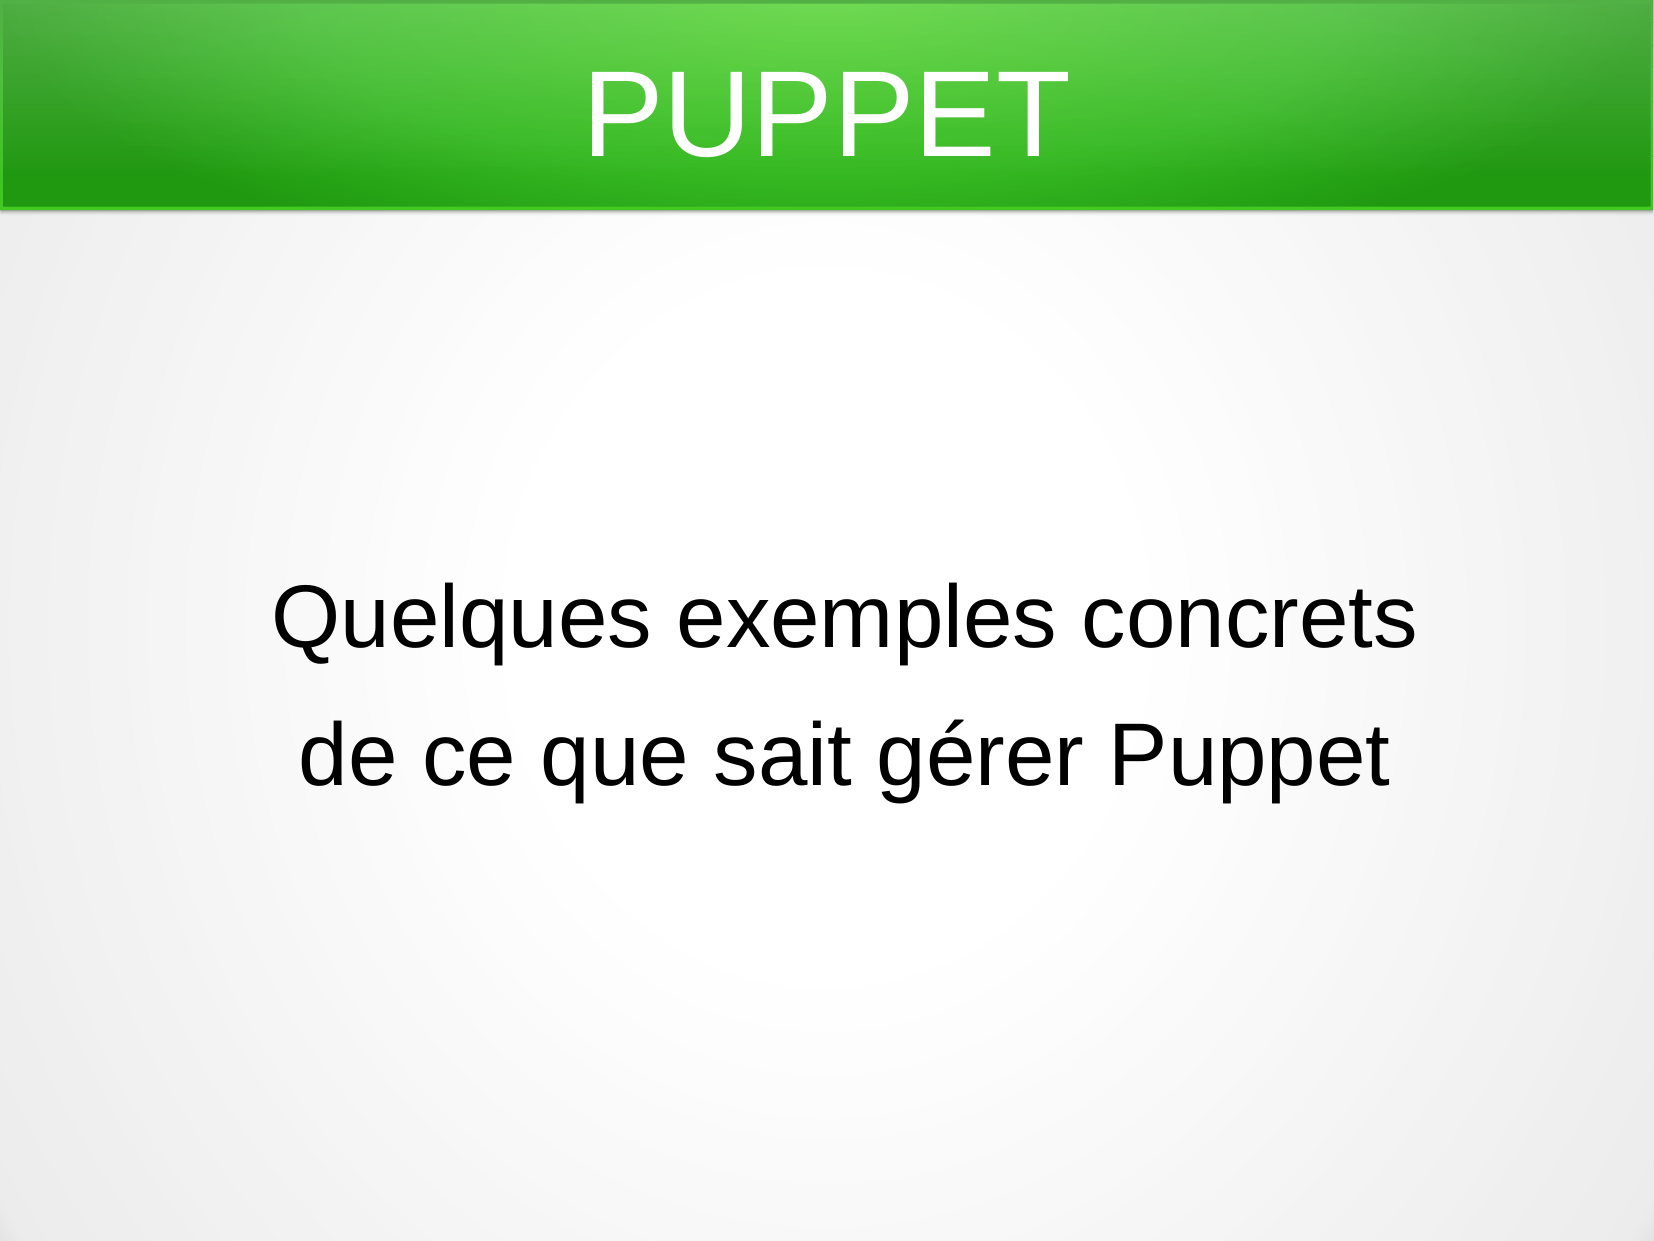

# PUPPET
Quelques exemples concrets
de ce que sait gérer Puppet